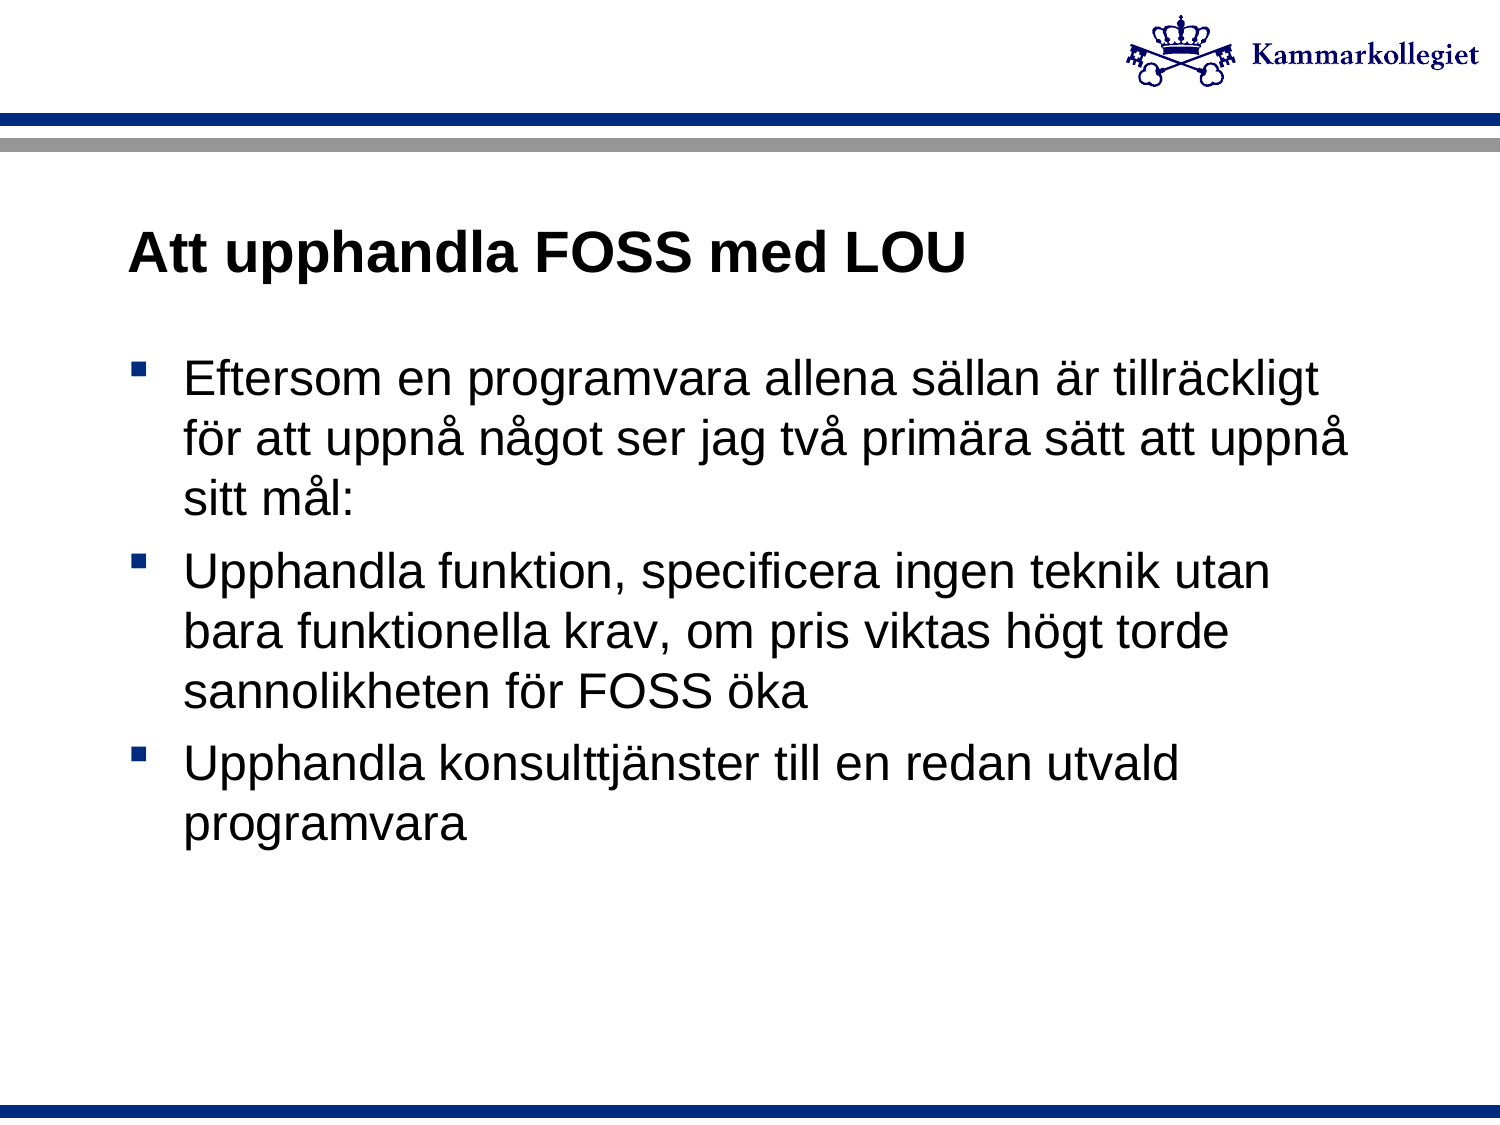

# Att upphandla FOSS med LOU
Eftersom en programvara allena sällan är tillräckligt för att uppnå något ser jag två primära sätt att uppnå sitt mål:
Upphandla funktion, specificera ingen teknik utan bara funktionella krav, om pris viktas högt torde sannolikheten för FOSS öka
Upphandla konsulttjänster till en redan utvald programvara